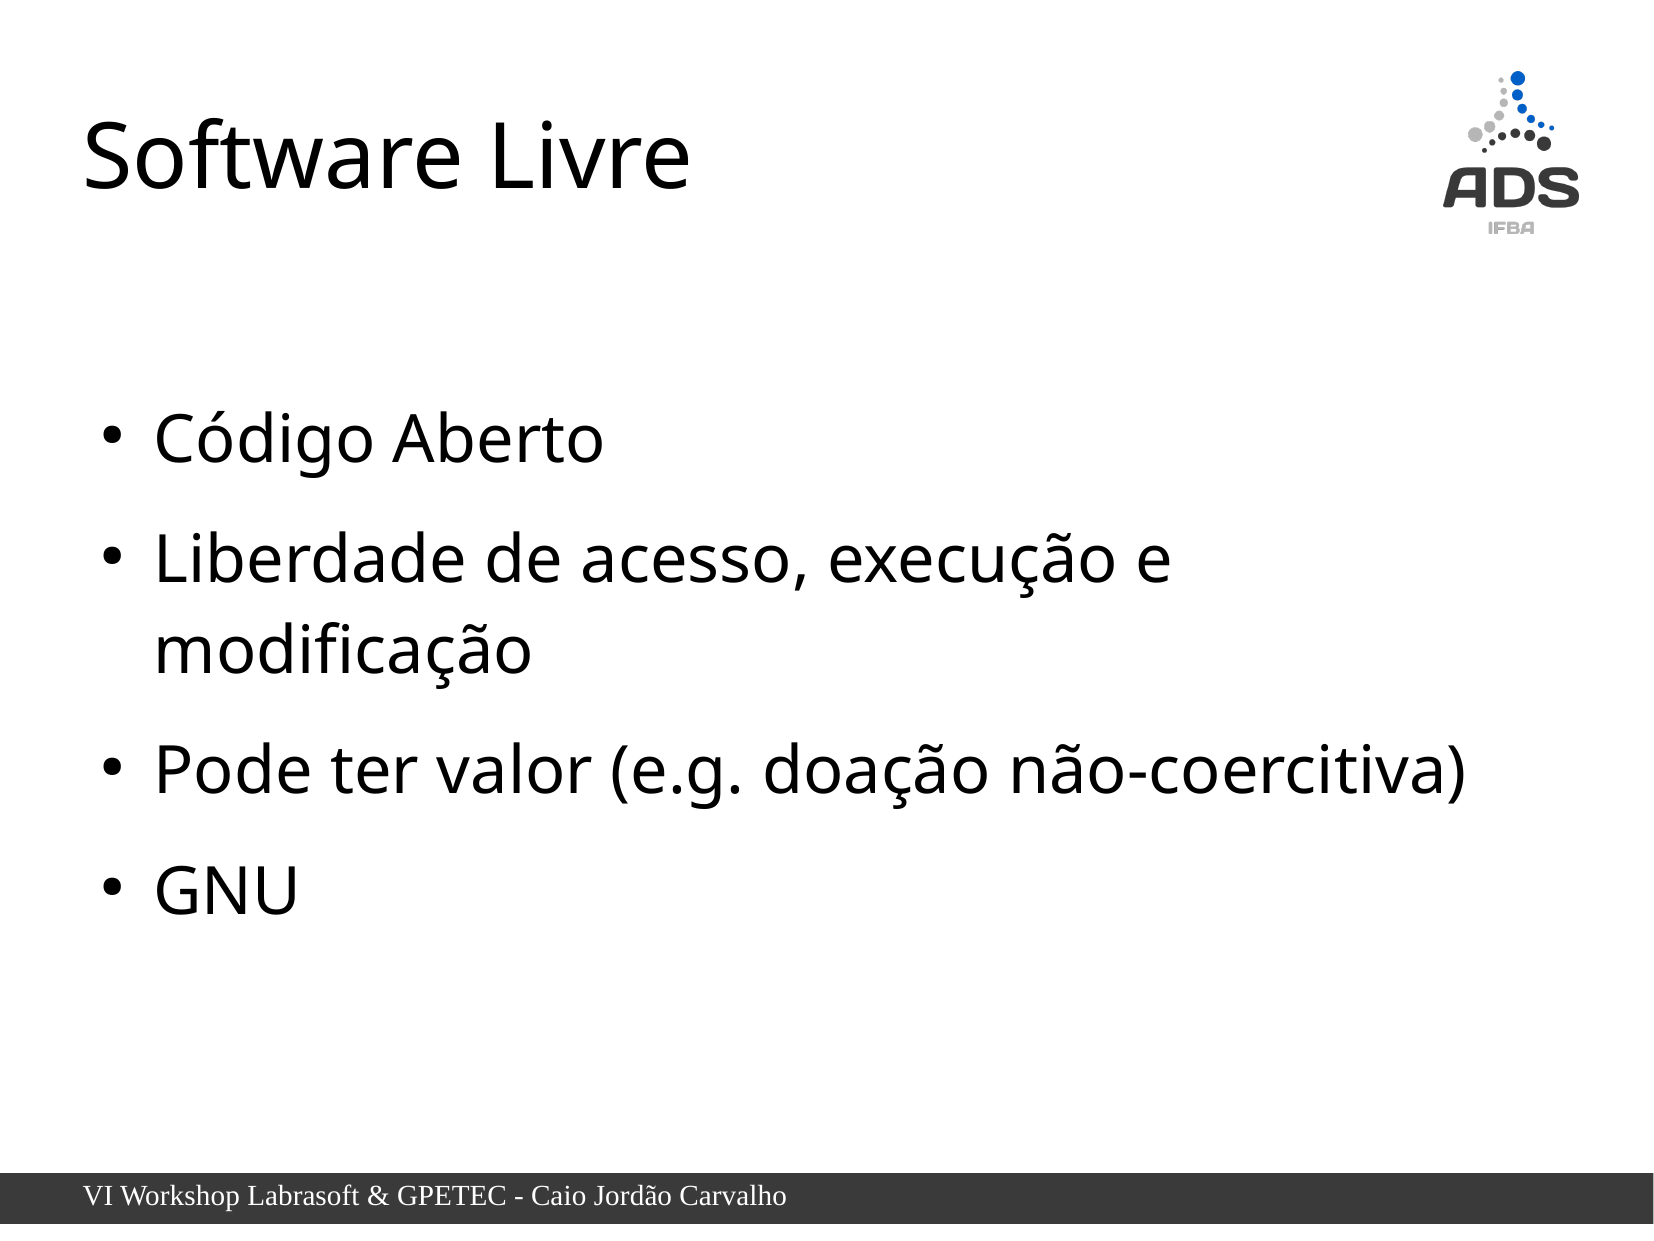

# Software Livre
Código Aberto
Liberdade de acesso, execução e modificação
Pode ter valor (e.g. doação não-coercitiva)
GNU